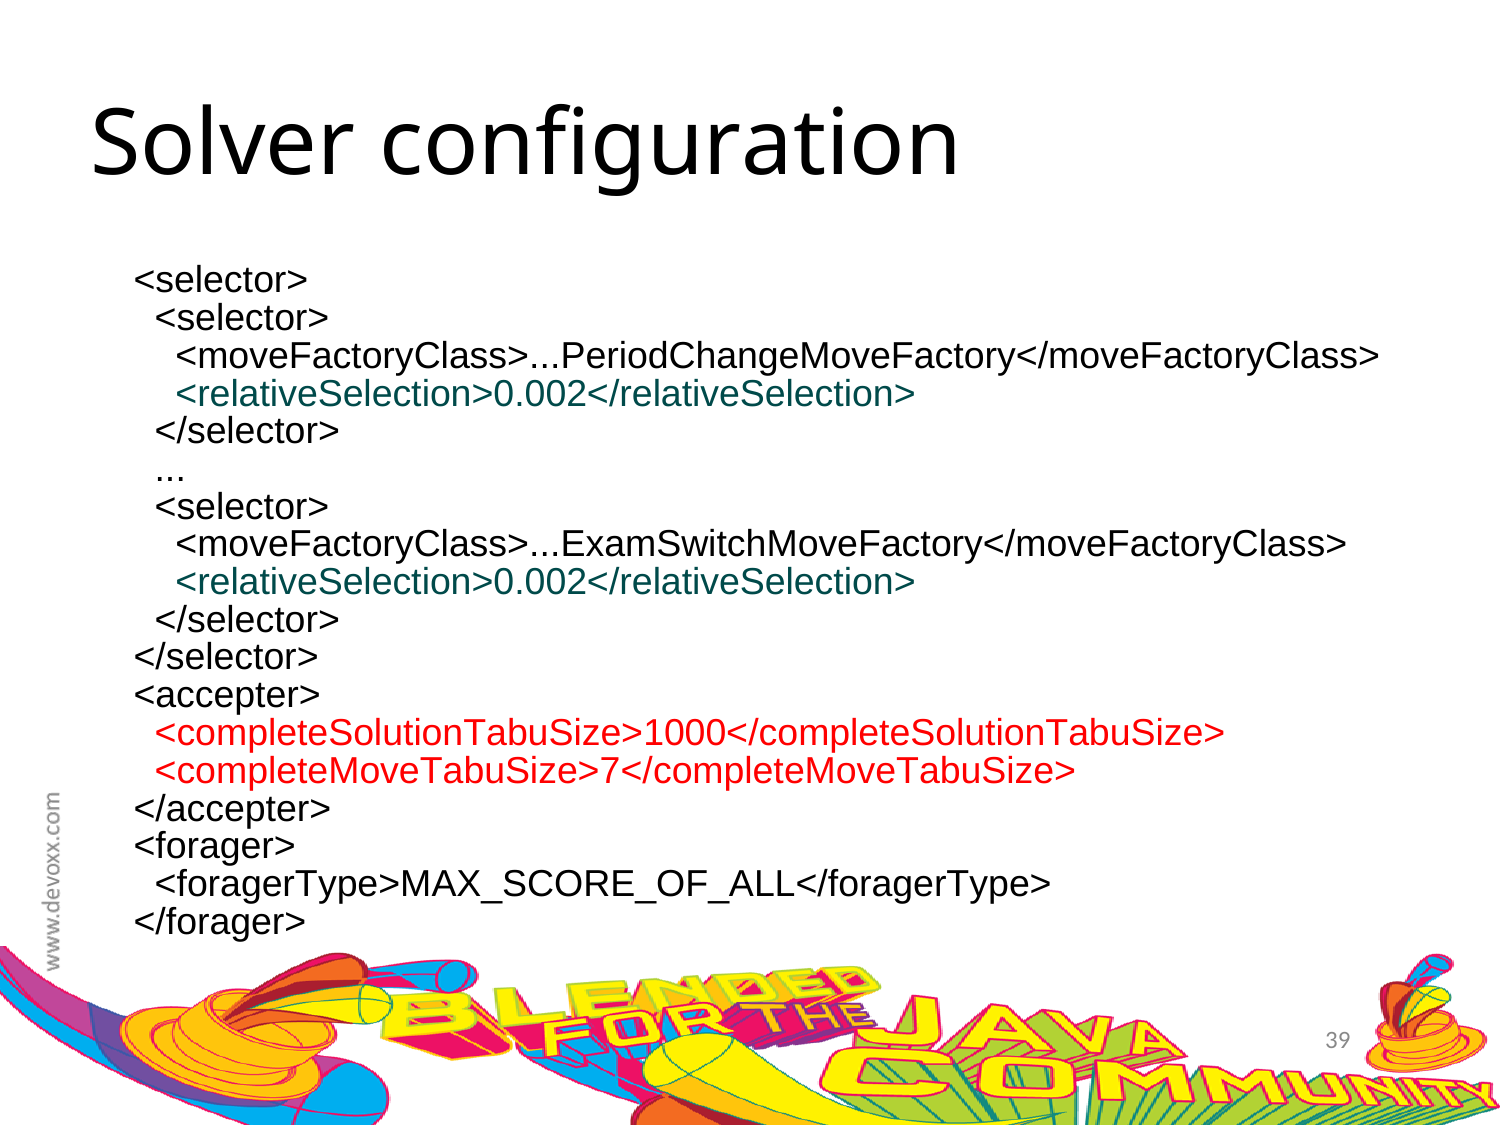

# Solver configuration
 <selector>
 <selector>
 <moveFactoryClass>...PeriodChangeMoveFactory</moveFactoryClass>
 <relativeSelection>0.002</relativeSelection>
 </selector>
 ...
 <selector>
 <moveFactoryClass>...ExamSwitchMoveFactory</moveFactoryClass>
 <relativeSelection>0.002</relativeSelection>
 </selector>
 </selector>
 <accepter>
 <completeSolutionTabuSize>1000</completeSolutionTabuSize>
 <completeMoveTabuSize>7</completeMoveTabuSize>
 </accepter>
 <forager>
 <foragerType>MAX_SCORE_OF_ALL</foragerType>
 </forager>
39